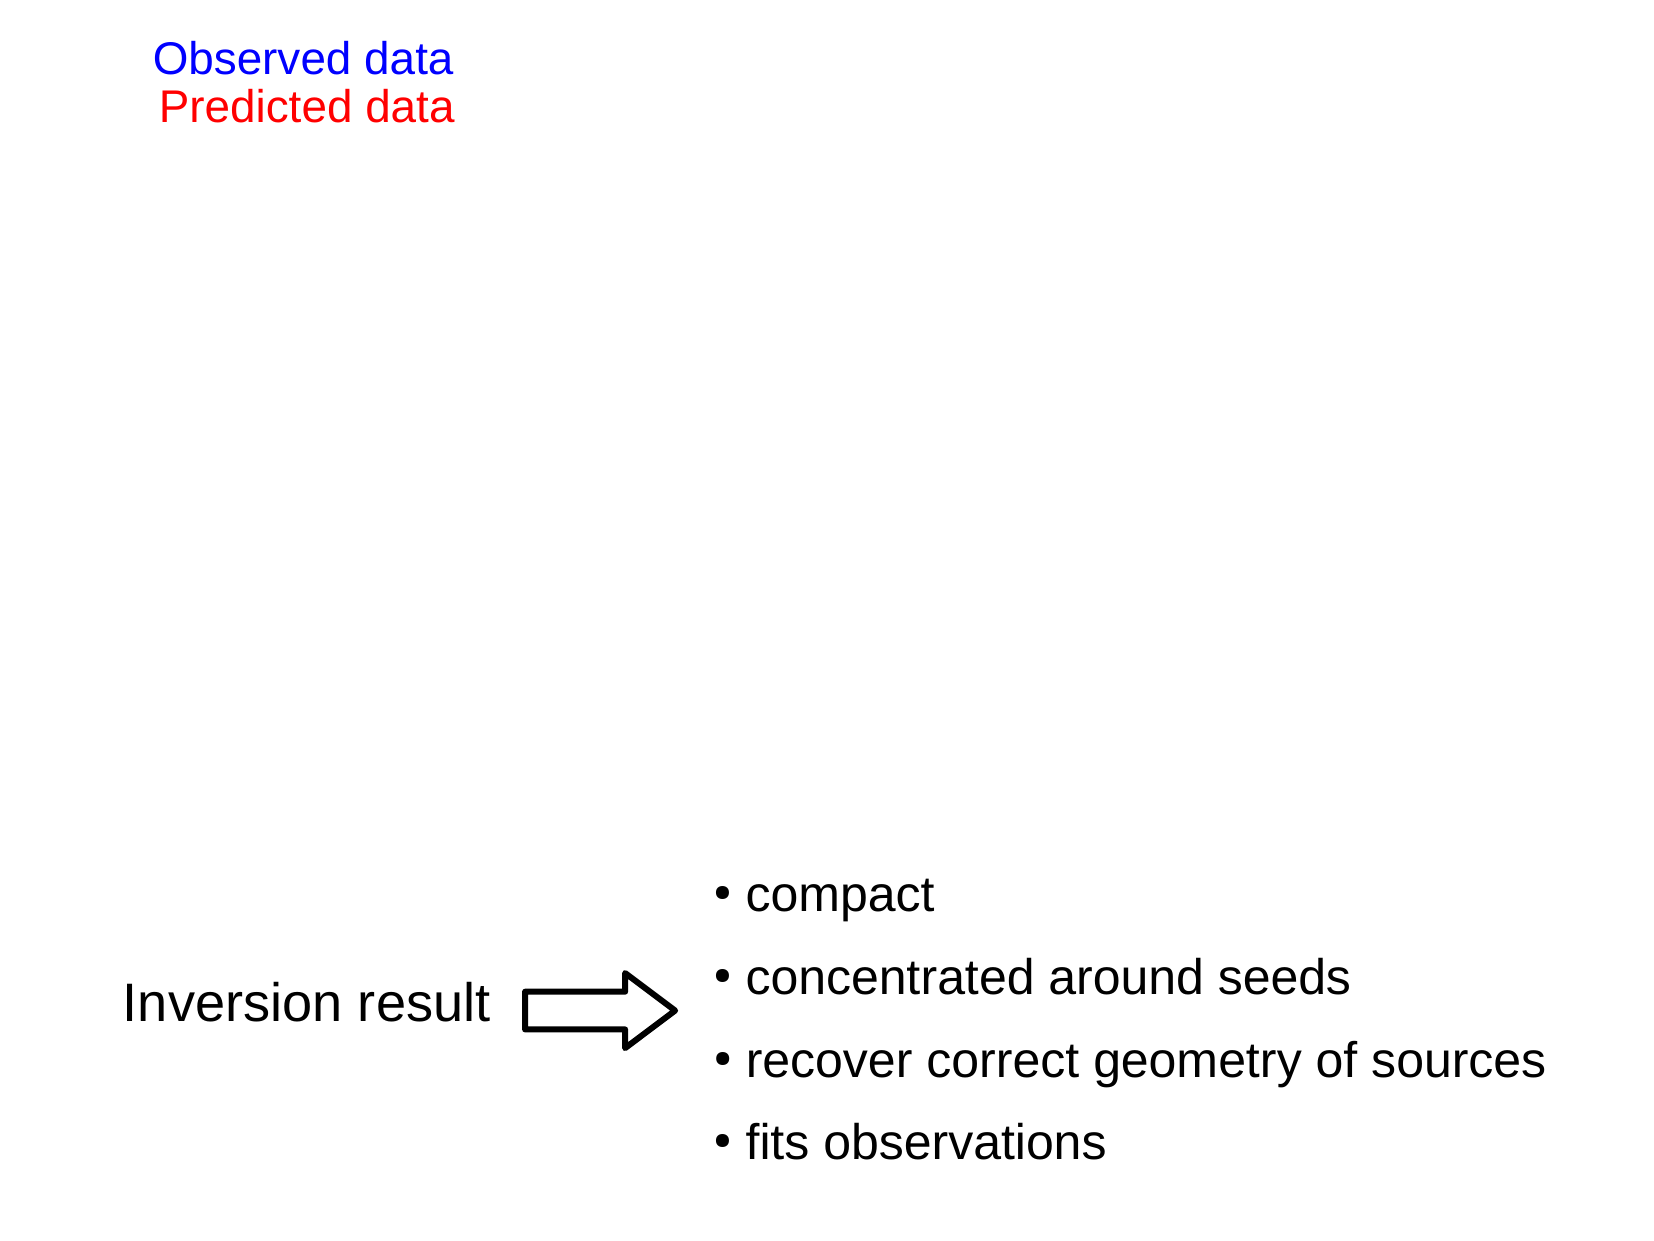

Observed data
Predicted data
 compact
 concentrated around seeds
Inversion result
 recover correct geometry of sources
 fits observations